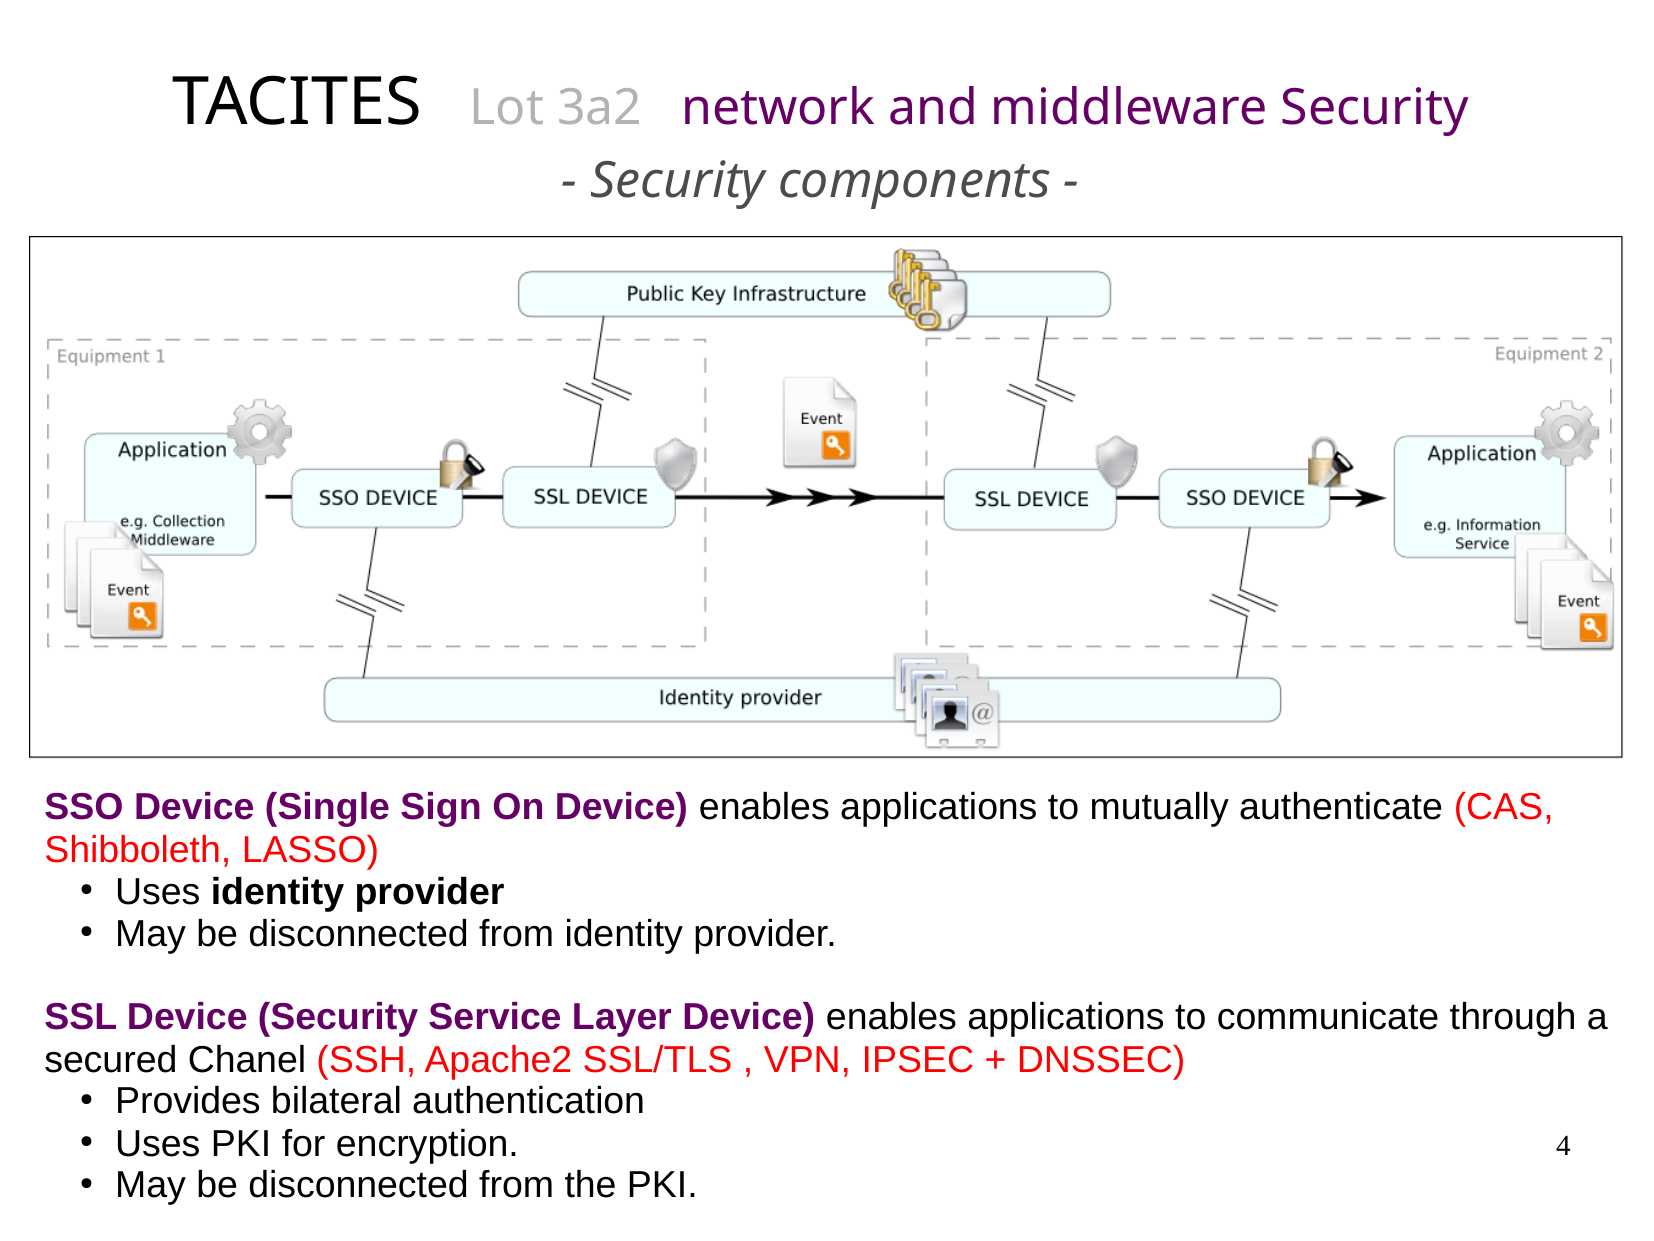

# TACITES Lot 3a2 network and middleware Security - Security components -
SSO Device (Single Sign On Device) enables applications to mutually authenticate (CAS, Shibboleth, LASSO)
Uses identity provider
May be disconnected from identity provider.
SSL Device (Security Service Layer Device) enables applications to communicate through a secured Chanel (SSH, Apache2 SSL/TLS , VPN, IPSEC + DNSSEC)
Provides bilateral authentication
Uses PKI for encryption.
May be disconnected from the PKI.
4